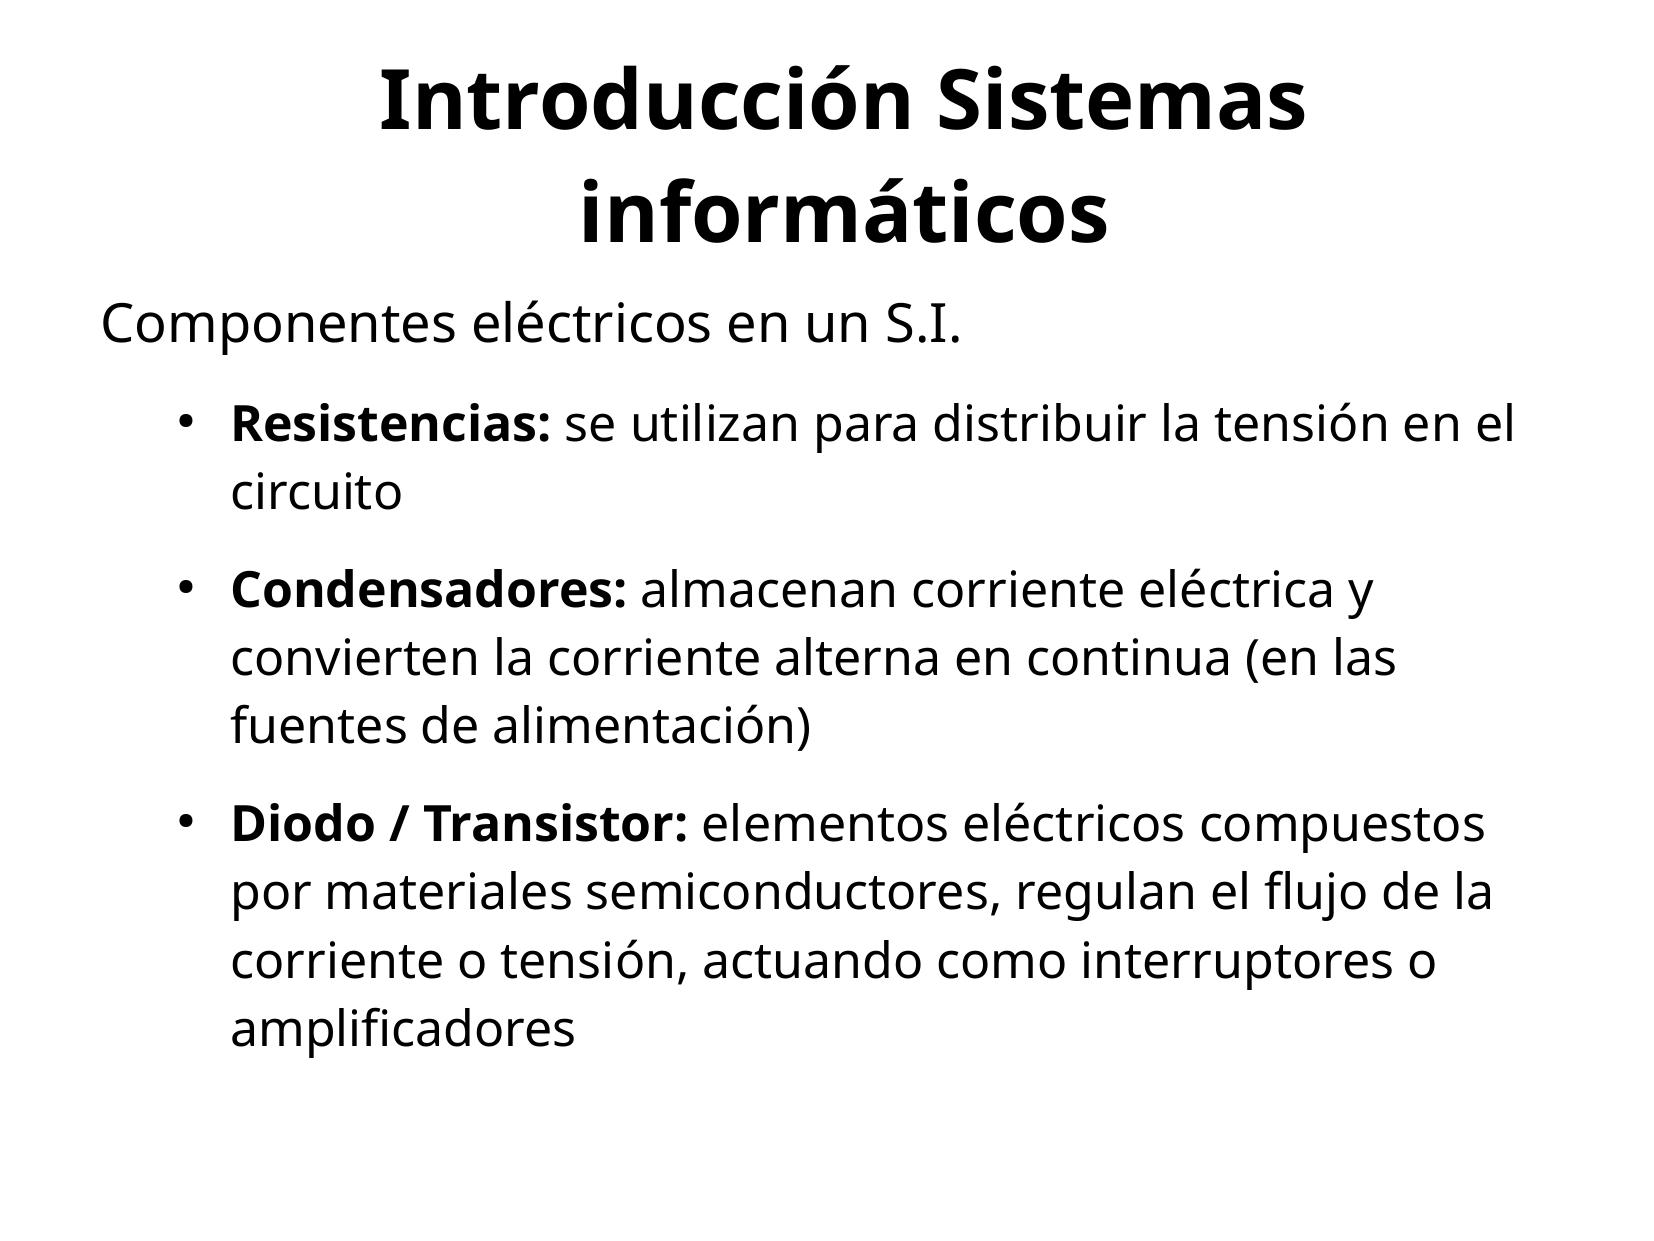

Introducción Sistemas informáticos
# Componentes eléctricos en un S.I.
Resistencias: se utilizan para distribuir la tensión en el circuito
Condensadores: almacenan corriente eléctrica y convierten la corriente alterna en continua (en las fuentes de alimentación)
Diodo / Transistor: elementos eléctricos compuestos por materiales semiconductores, regulan el flujo de la corriente o tensión, actuando como interruptores o amplificadores